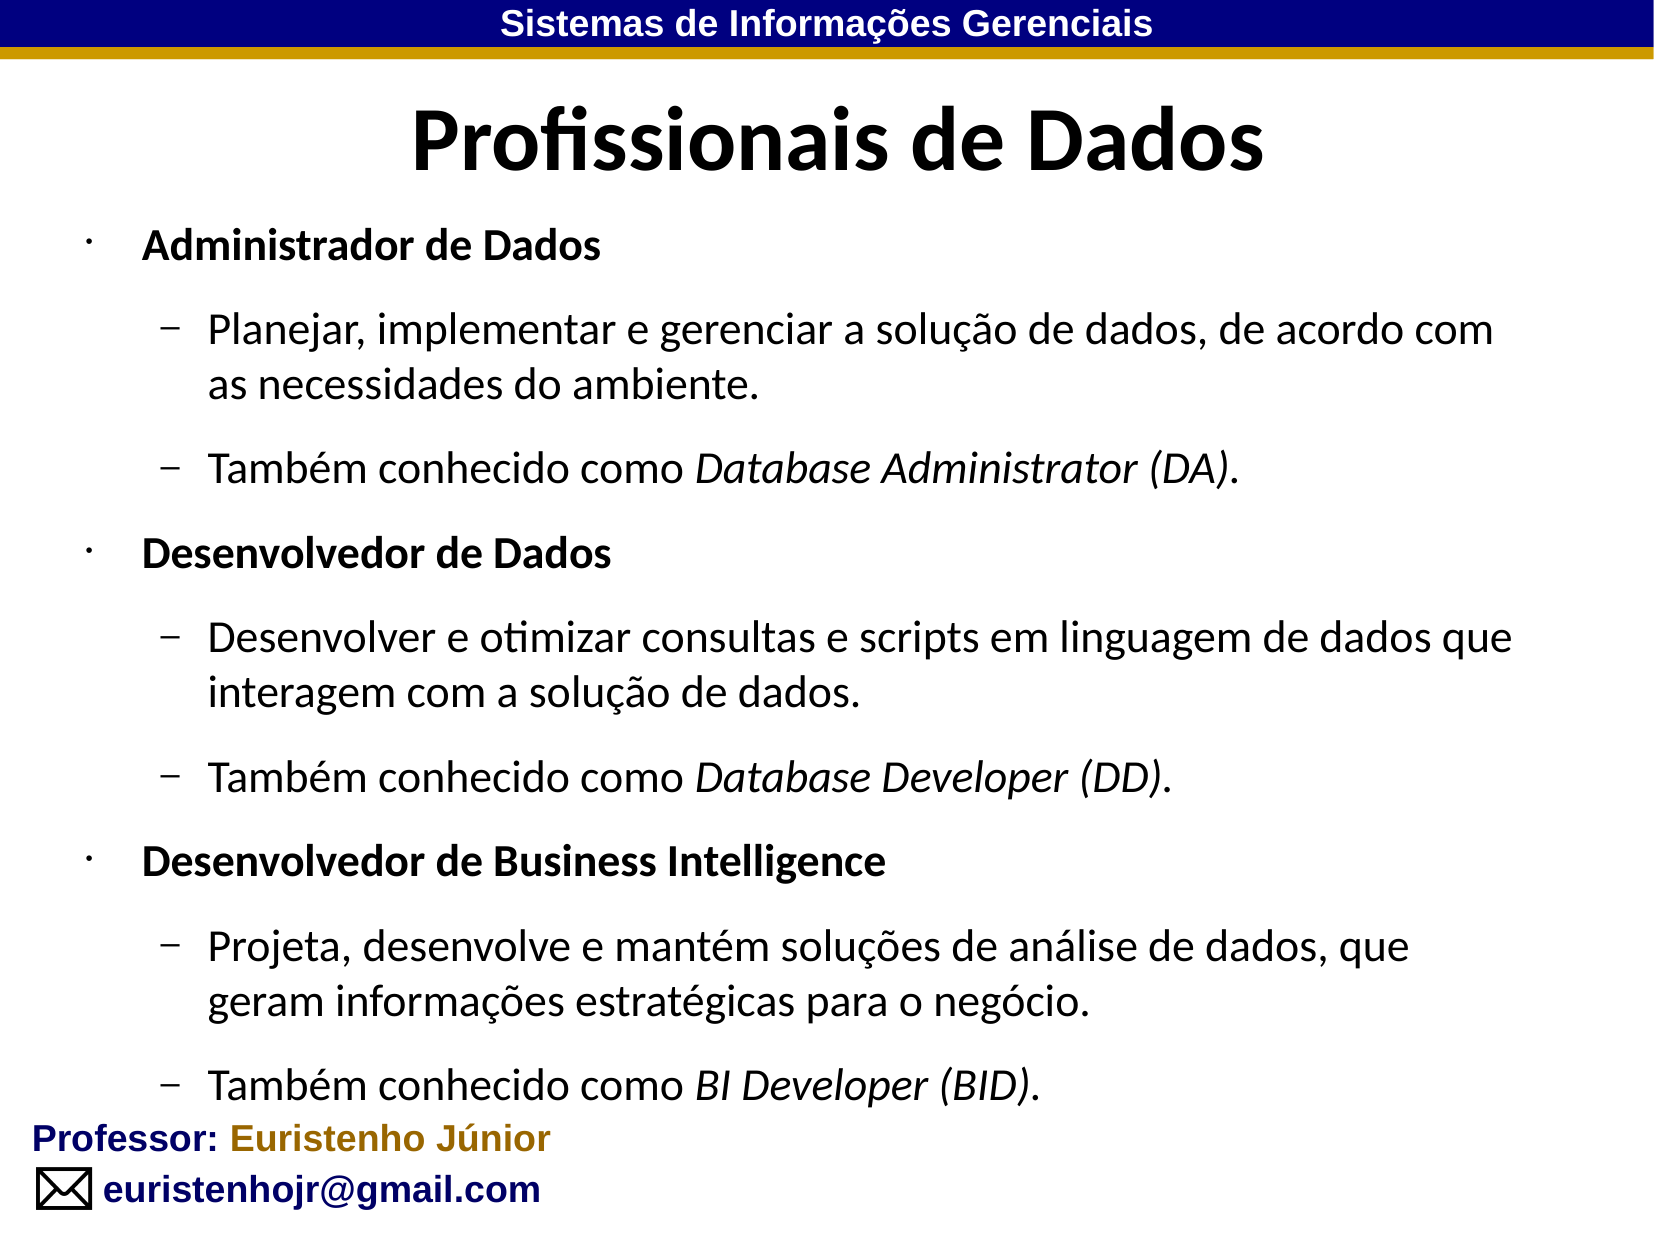

Empreendedorismo
Sistemas de Informações Gerenciais
# Profissionais de Dados
Administrador de Dados
Planejar, implementar e gerenciar a solução de dados, de acordo com as necessidades do ambiente.
Também conhecido como Database Administrator (DA).
Desenvolvedor de Dados
Desenvolver e otimizar consultas e scripts em linguagem de dados que interagem com a solução de dados.
Também conhecido como Database Developer (DD).
Desenvolvedor de Business Intelligence
Projeta, desenvolve e mantém soluções de análise de dados, que geram informações estratégicas para o negócio.
Também conhecido como BI Developer (BID).
Professor: Euristenho Júnior
euristenhojr@gmail.com